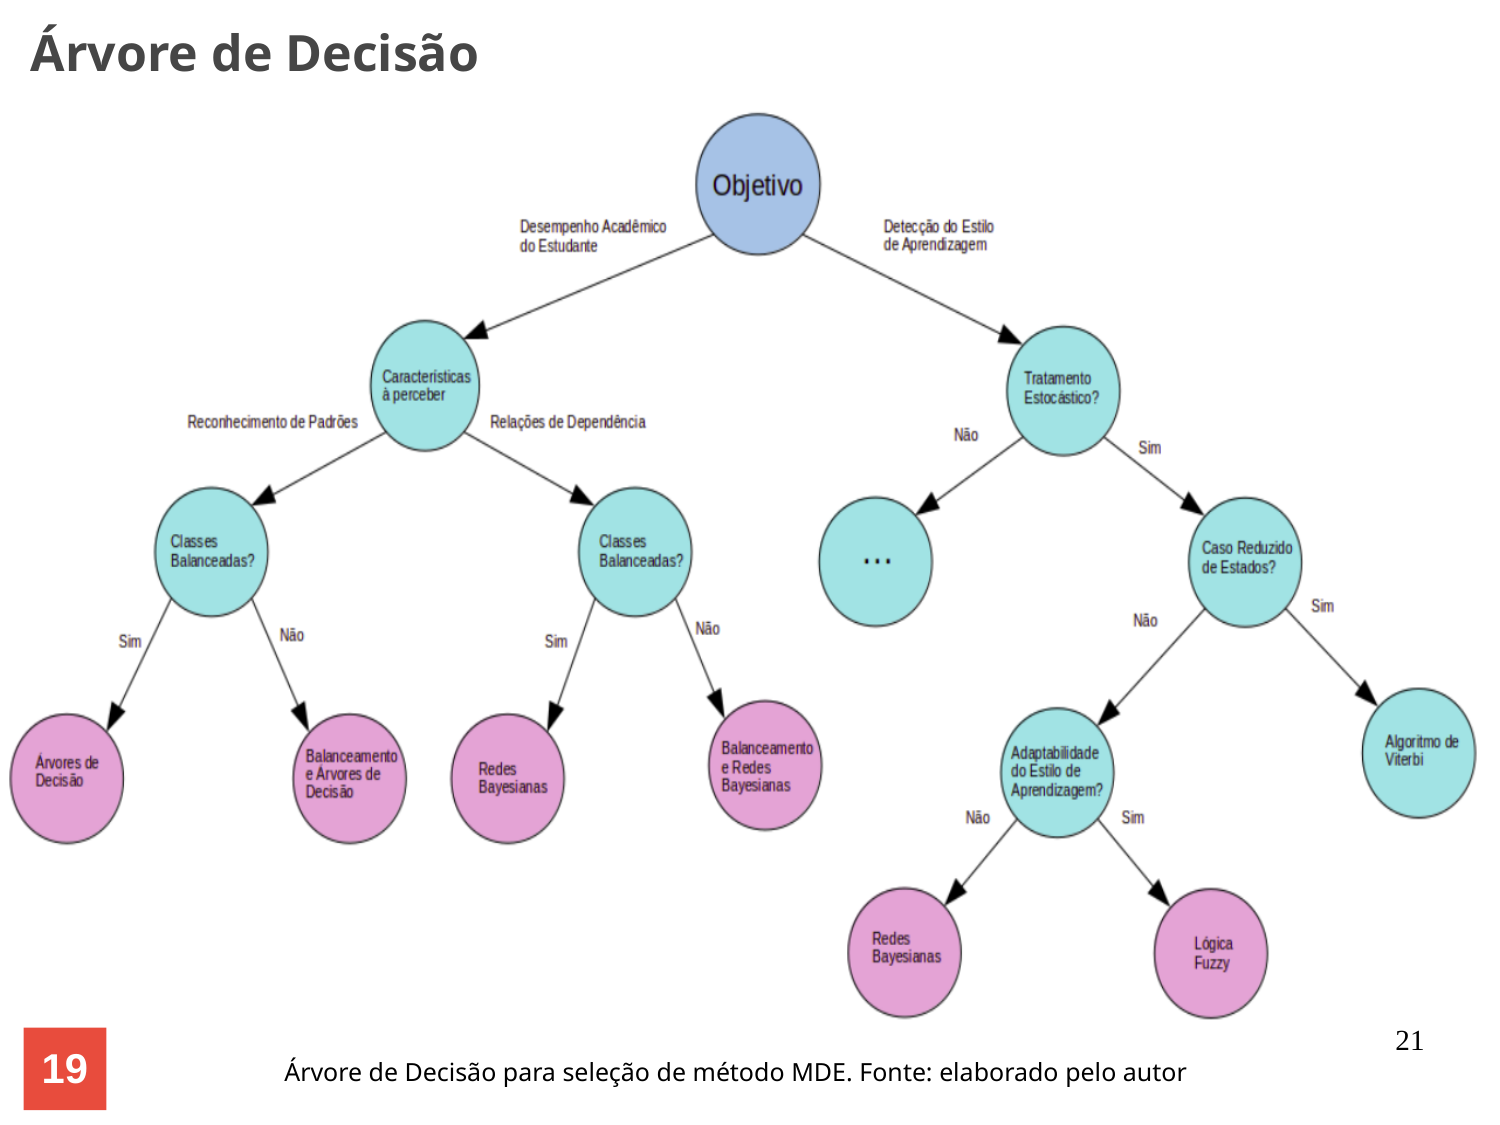

# Árvore de Decisão
21
19
Árvore de Decisão para seleção de método MDE. Fonte: elaborado pelo autor